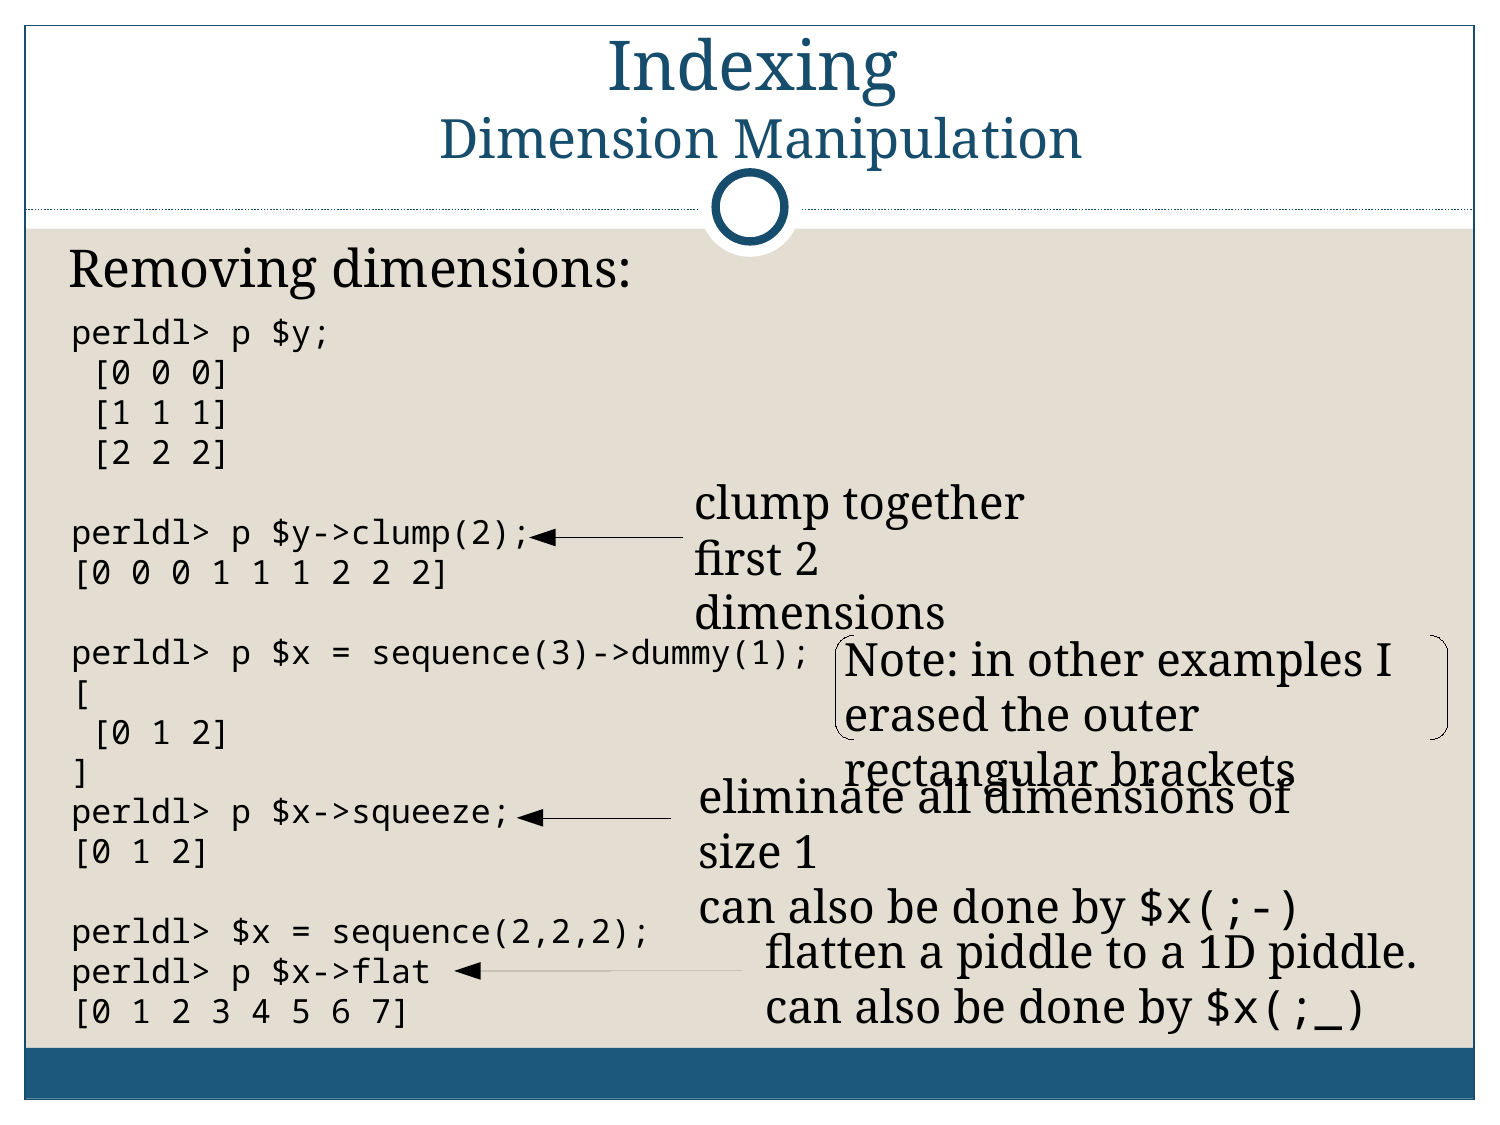

# Indexing Dimension Manipulation
Removing dimensions:
perldl> p $y;
 [0 0 0]
 [1 1 1]
 [2 2 2]
perldl> p $y->clump(2);
[0 0 0 1 1 1 2 2 2]
perldl> p $x = sequence(3)->dummy(1);
[
 [0 1 2]
]
perldl> p $x->squeeze;
[0 1 2]
perldl> $x = sequence(2,2,2);
perldl> p $x->flat
[0 1 2 3 4 5 6 7]
clump together first 2 dimensions
Note: in other examples I erased the outer rectangular brackets
eliminate all dimensions of size 1
can also be done by $x(;-)
flatten a piddle to a 1D piddle.
can also be done by $x(;_)